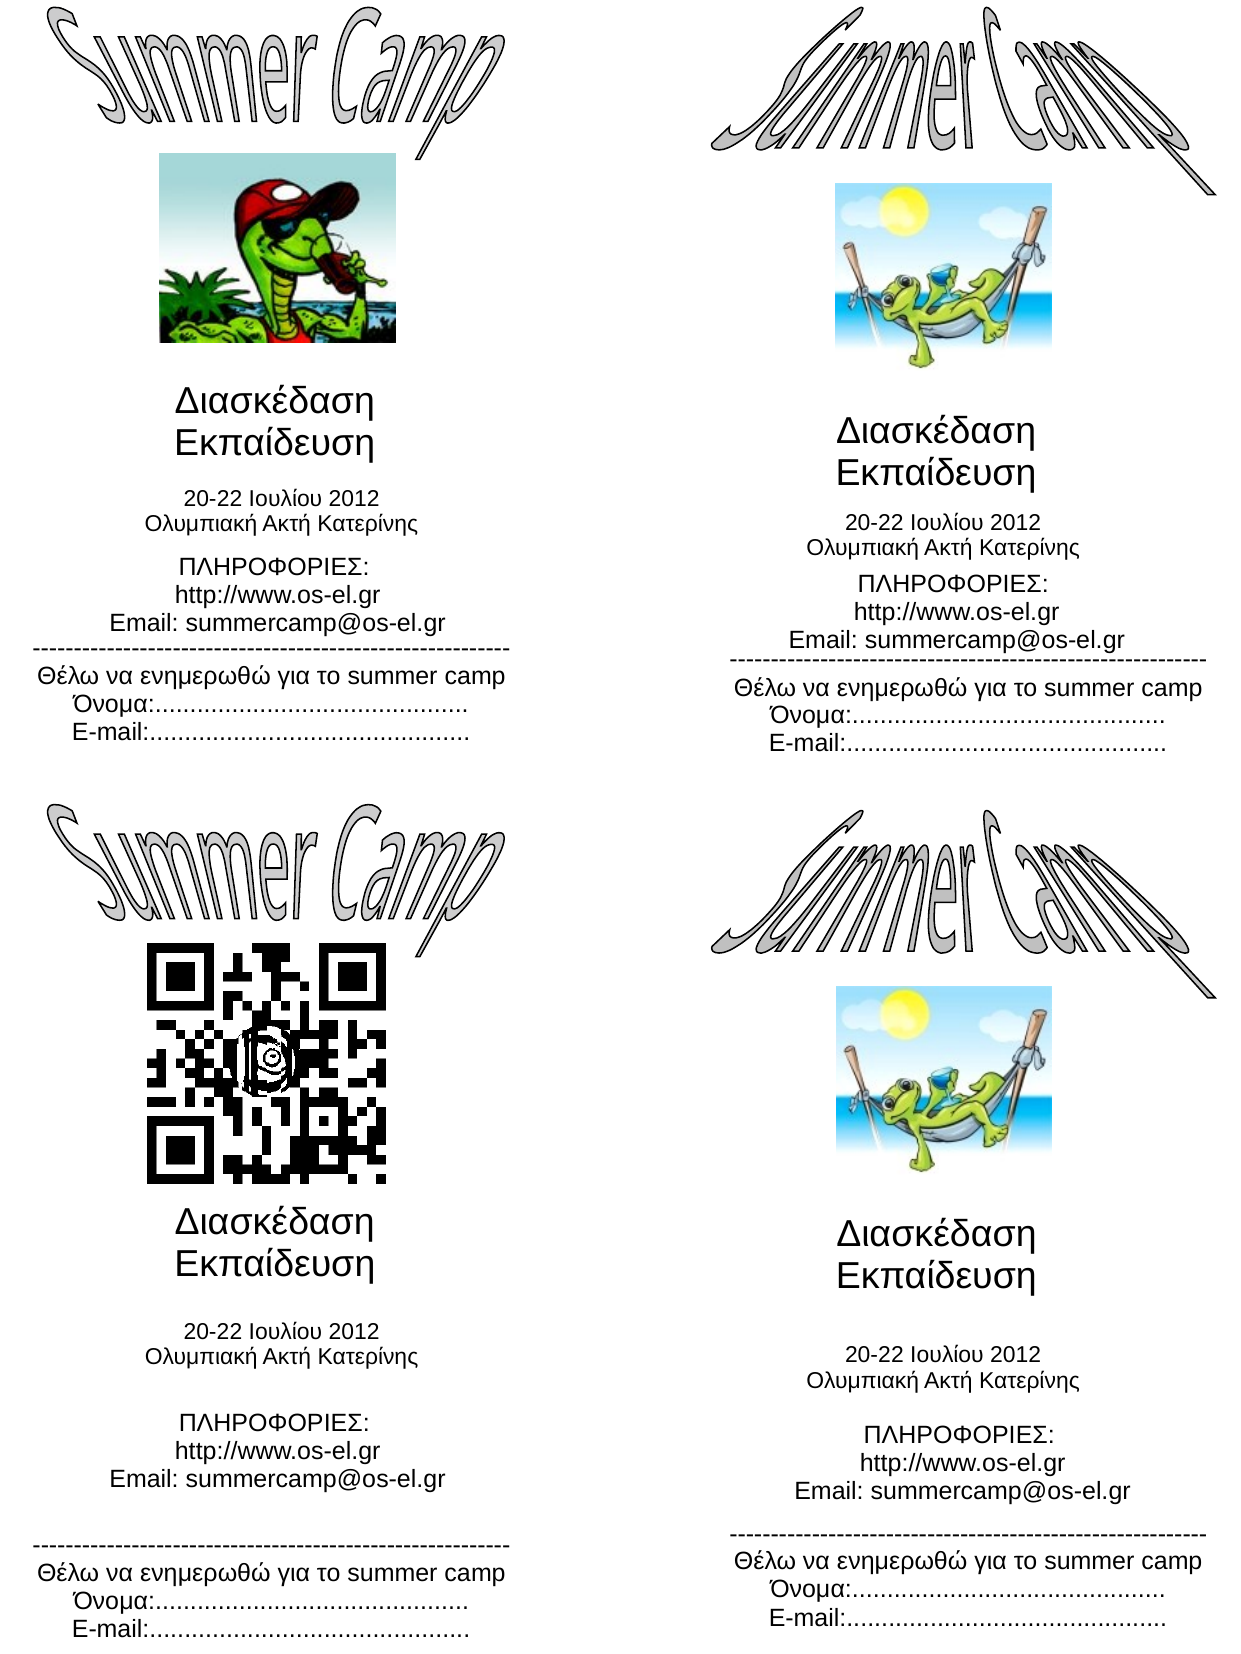

Summer Camp
Summer Camp
Διασκέδαση
Εκπαίδευση
Διασκέδαση
Εκπαίδευση
20-22 Ιουλίου 2012
Ολυμπιακή Ακτή Κατερίνης
20-22 Ιουλίου 2012
Ολυμπιακή Ακτή Κατερίνης
ΠΛΗΡΟΦΟΡΙΕΣ:
http://www.os-el.gr
Email: summercamp@os-el.gr
ΠΛΗΡΟΦΟΡΙΕΣ:
http://www.os-el.gr
Email: summercamp@os-el.gr
----------------------------------------------------------
Θέλω να ενημερωθώ για το summer camp
Όνομα:.............................................
E-mail:..............................................
----------------------------------------------------------
Θέλω να ενημερωθώ για το summer camp
Όνομα:.............................................
E-mail:..............................................
Summer Camp
Summer Camp
Διασκέδαση
Εκπαίδευση
Διασκέδαση
Εκπαίδευση
20-22 Ιουλίου 2012
Ολυμπιακή Ακτή Κατερίνης
20-22 Ιουλίου 2012
Ολυμπιακή Ακτή Κατερίνης
ΠΛΗΡΟΦΟΡΙΕΣ:
http://www.os-el.gr
Email: summercamp@os-el.gr
ΠΛΗΡΟΦΟΡΙΕΣ:
http://www.os-el.gr
Email: summercamp@os-el.gr
----------------------------------------------------------
Θέλω να ενημερωθώ για το summer camp
Όνομα:.............................................
E-mail:..............................................
----------------------------------------------------------
Θέλω να ενημερωθώ για το summer camp
Όνομα:.............................................
E-mail:..............................................